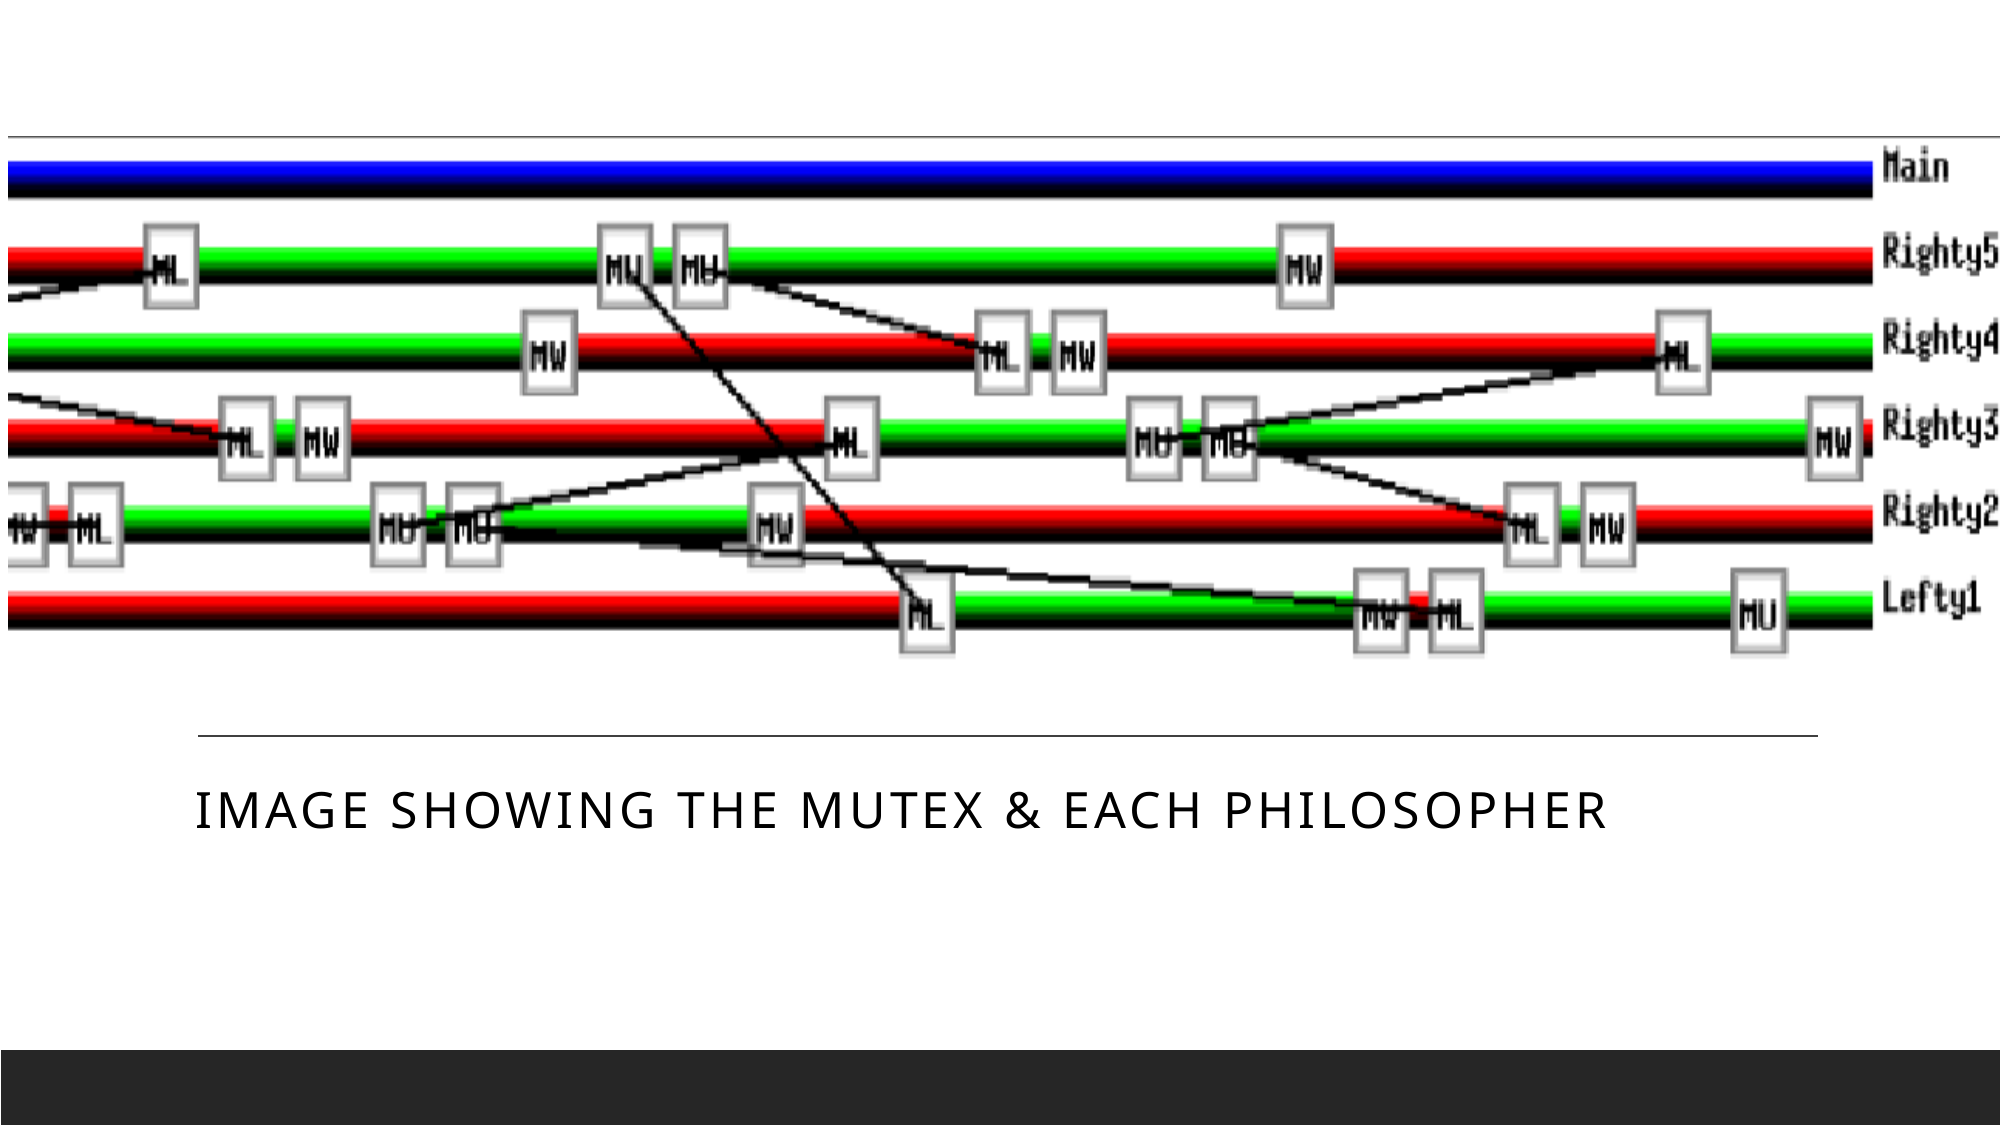

# image showing the mutex & each philosopher